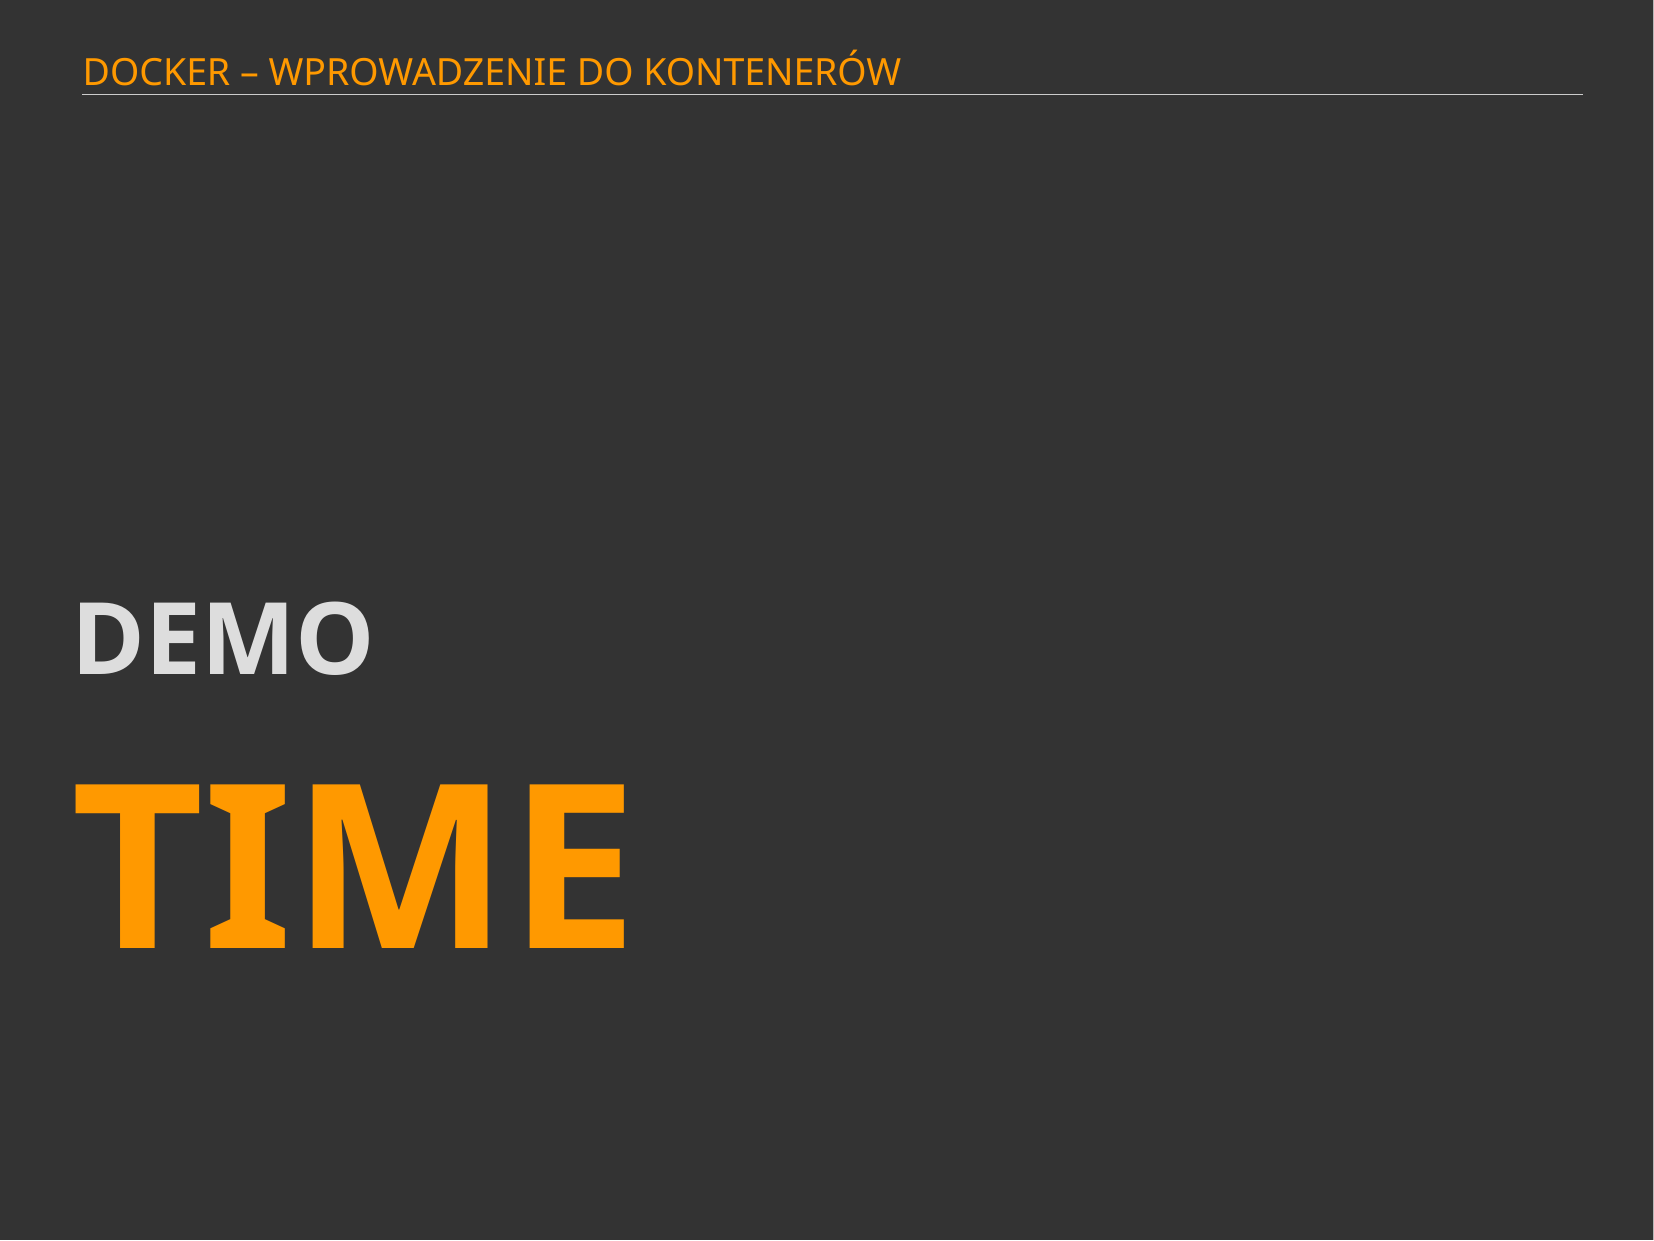

# DOCKER – WPROWADZENIE DO KONTENERÓW
DEMO
TIME